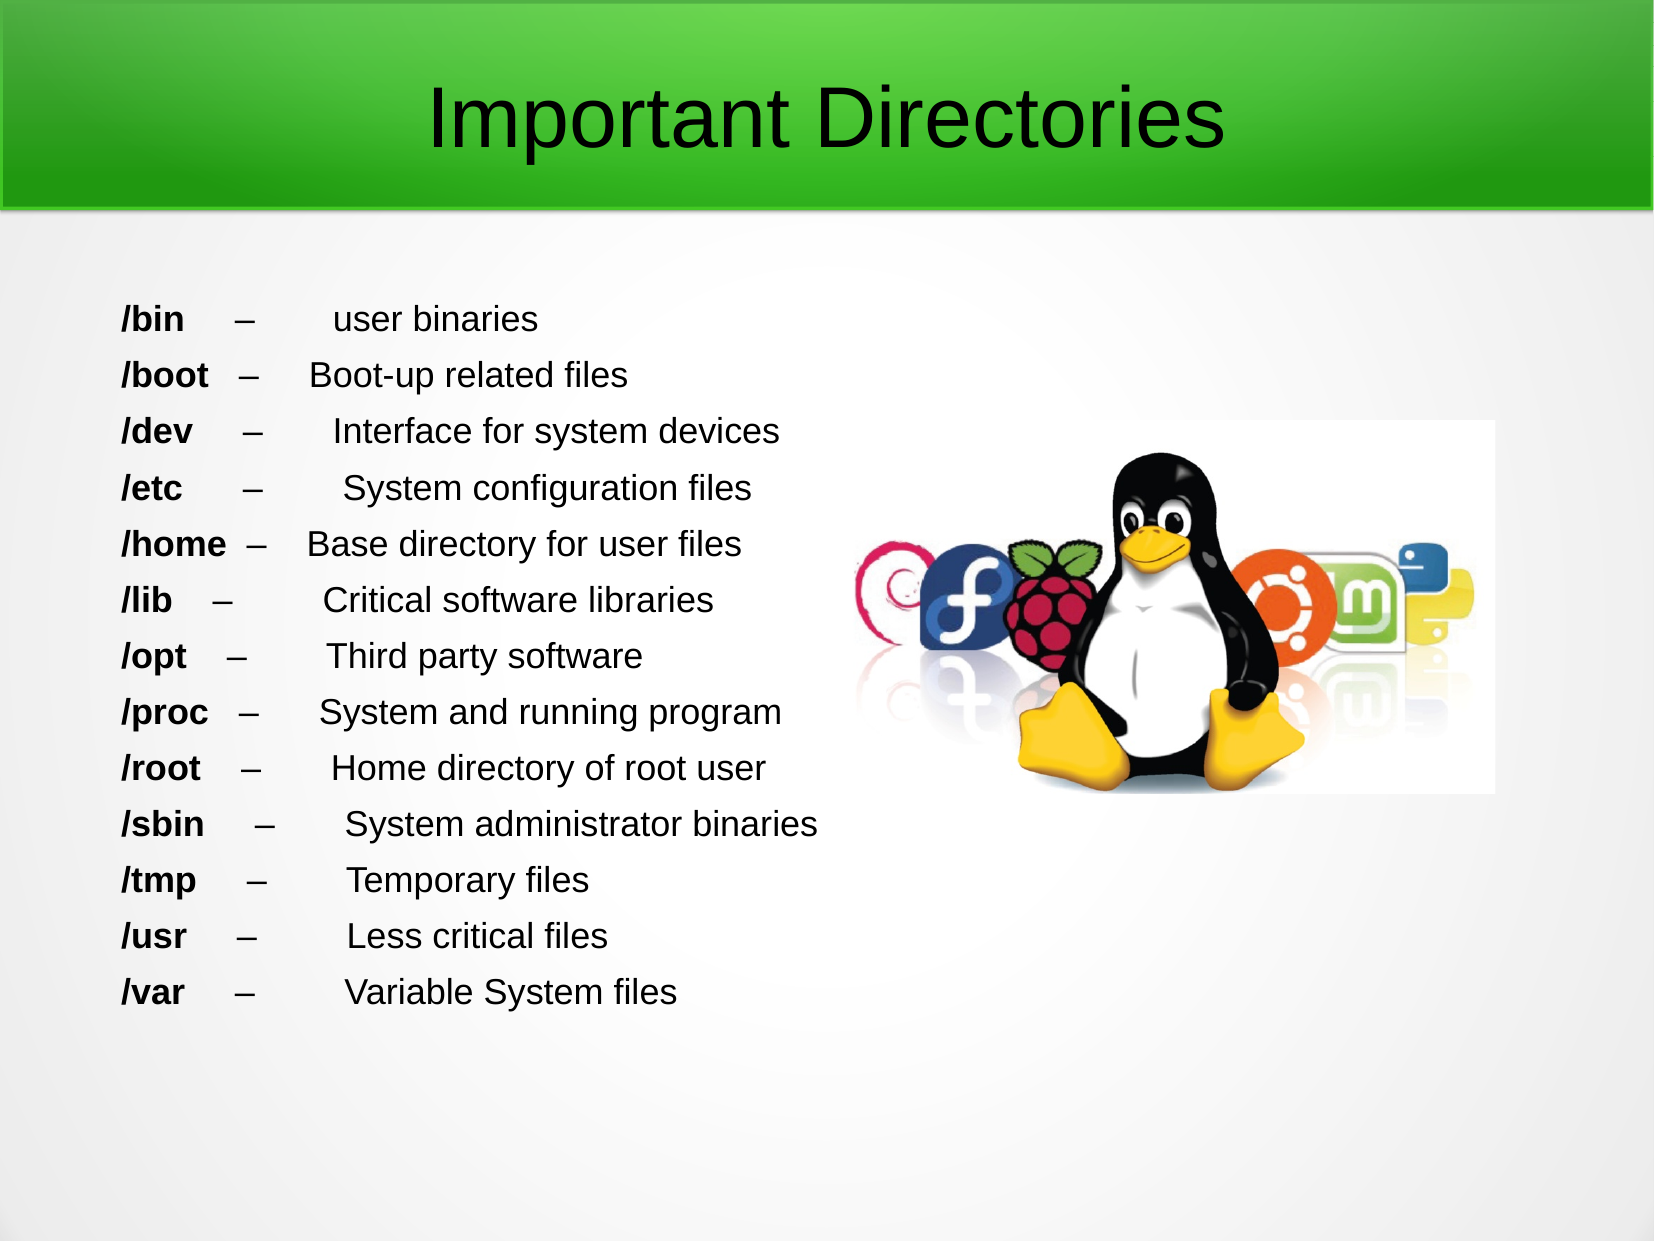

# Important Directories
/bin –				 user binaries
/boot – Boot-up related files
/dev – Interface for system devices
/etc – System configuration files
/home – Base directory for user files
/lib – Critical software libraries
/opt – Third party software
/proc – System and running programs
/root – Home directory of root user
/sbin – System administrator binaries
/tmp – Temporary files
/usr – Less critical files
/var – Variable System files